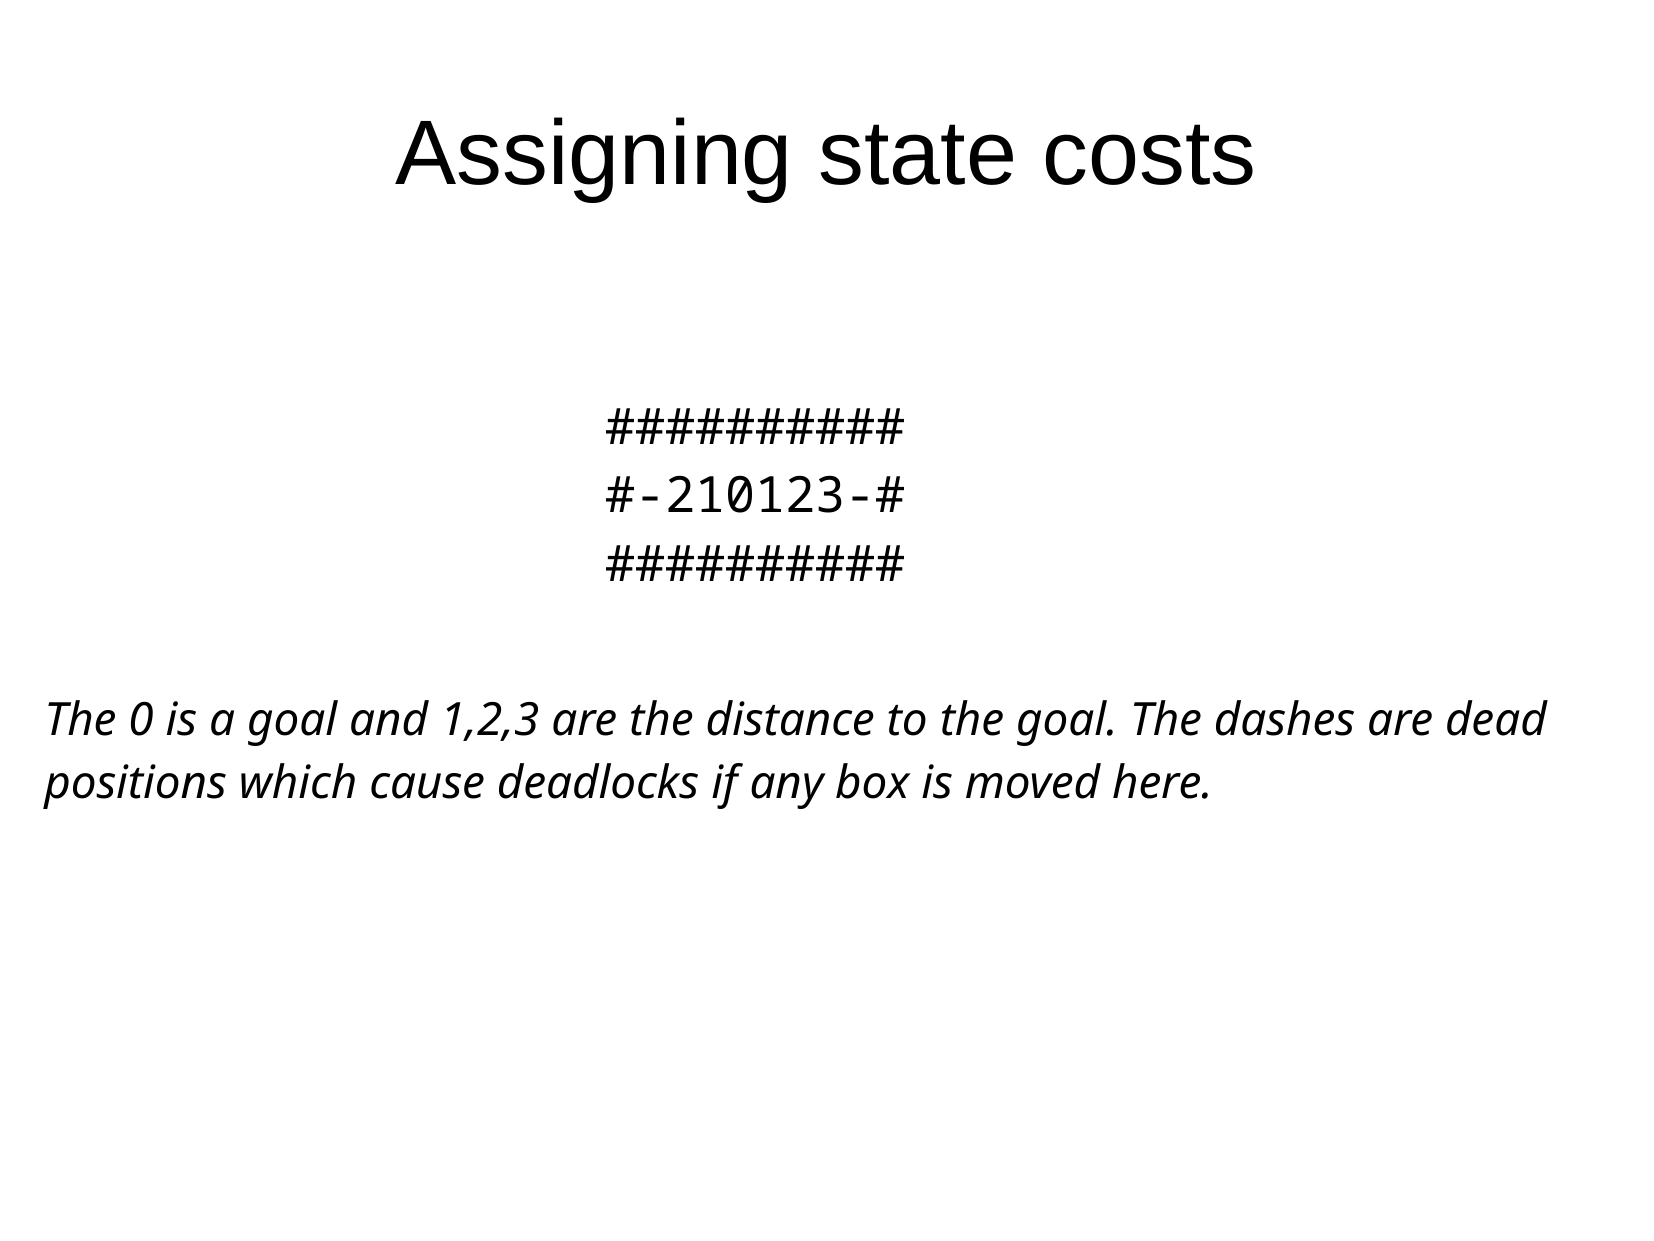

# Assigning state costs
##########
#-210123-#
##########
The 0 is a goal and 1,2,3 are the distance to the goal. The dashes are dead positions which cause deadlocks if any box is moved here.